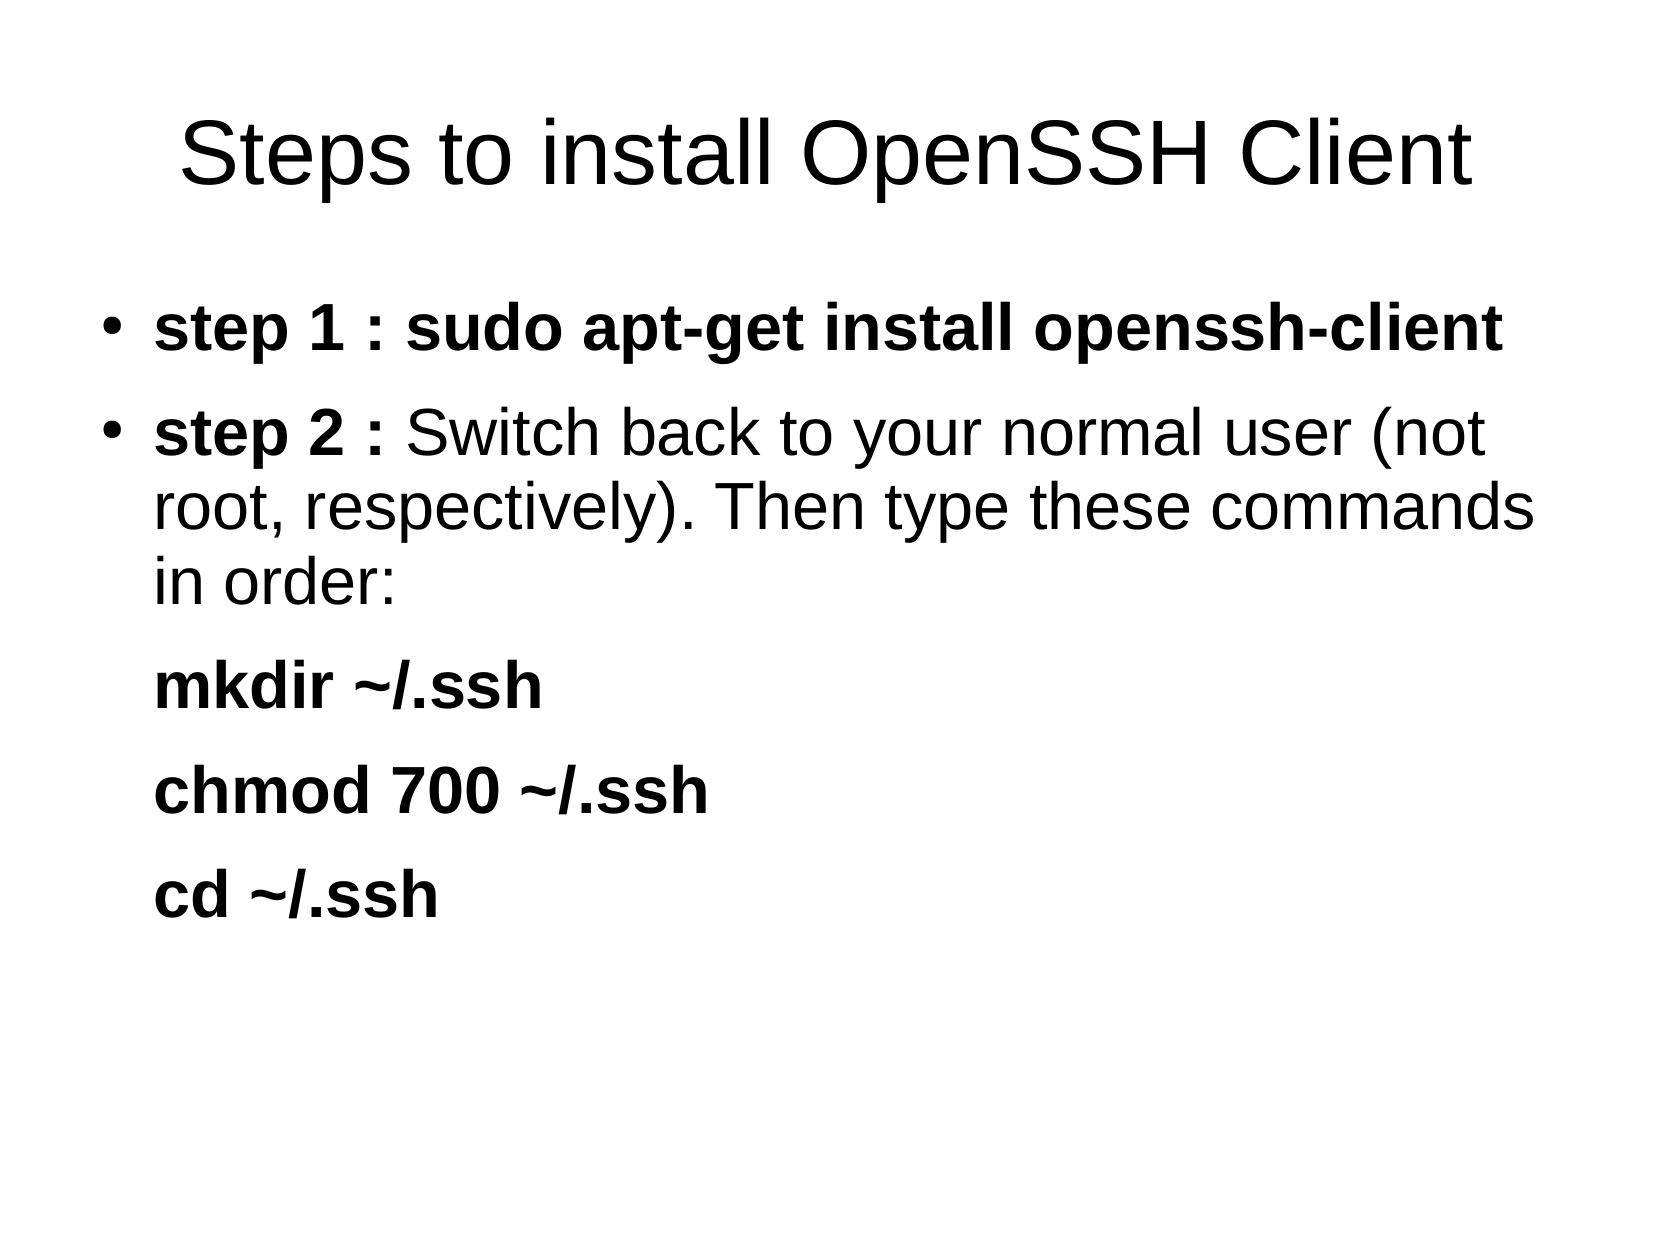

# Steps to install OpenSSH Client
step 1 : sudo apt-get install openssh-client
step 2 : Switch back to your normal user (not root, respectively). Then type these commands in order:
mkdir ~/.ssh
chmod 700 ~/.ssh
cd ~/.ssh